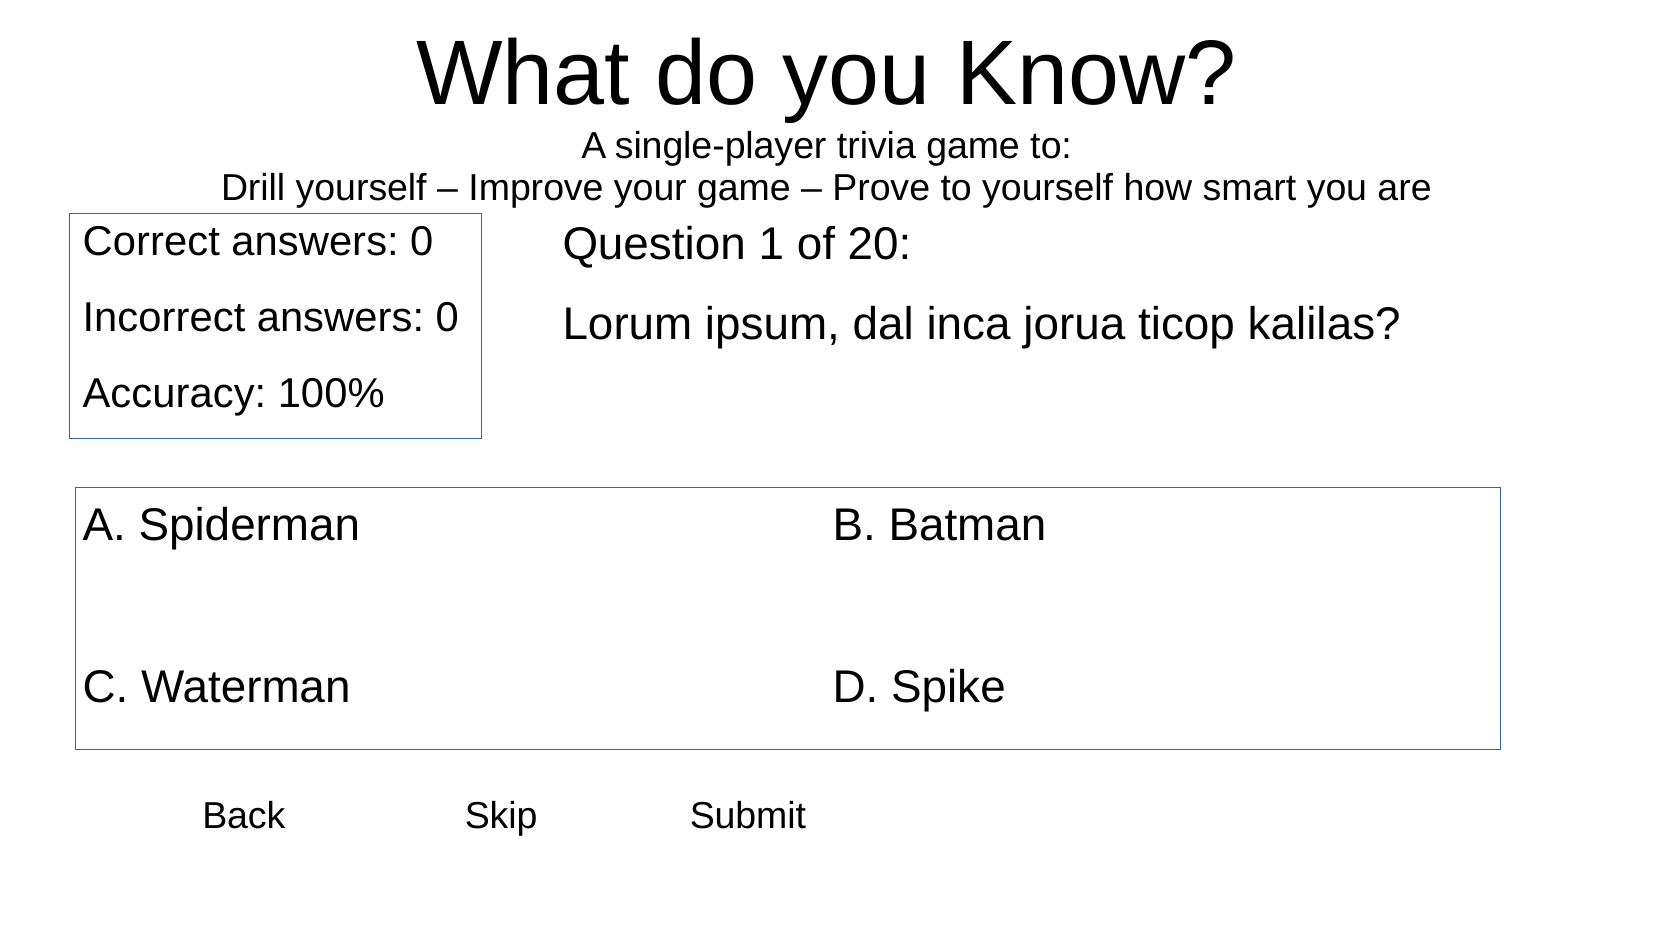

# What do you Know? A single-player trivia game to: Drill yourself – Improve your game – Prove to yourself how smart you are
Correct answers: 0
Incorrect answers: 0
Accuracy: 100%
Question 1 of 20:
Lorum ipsum, dal inca jorua ticop kalilas?
A. Spiderman							B. Batman
C. Waterman							D. Spike
Back
Skip
Submit